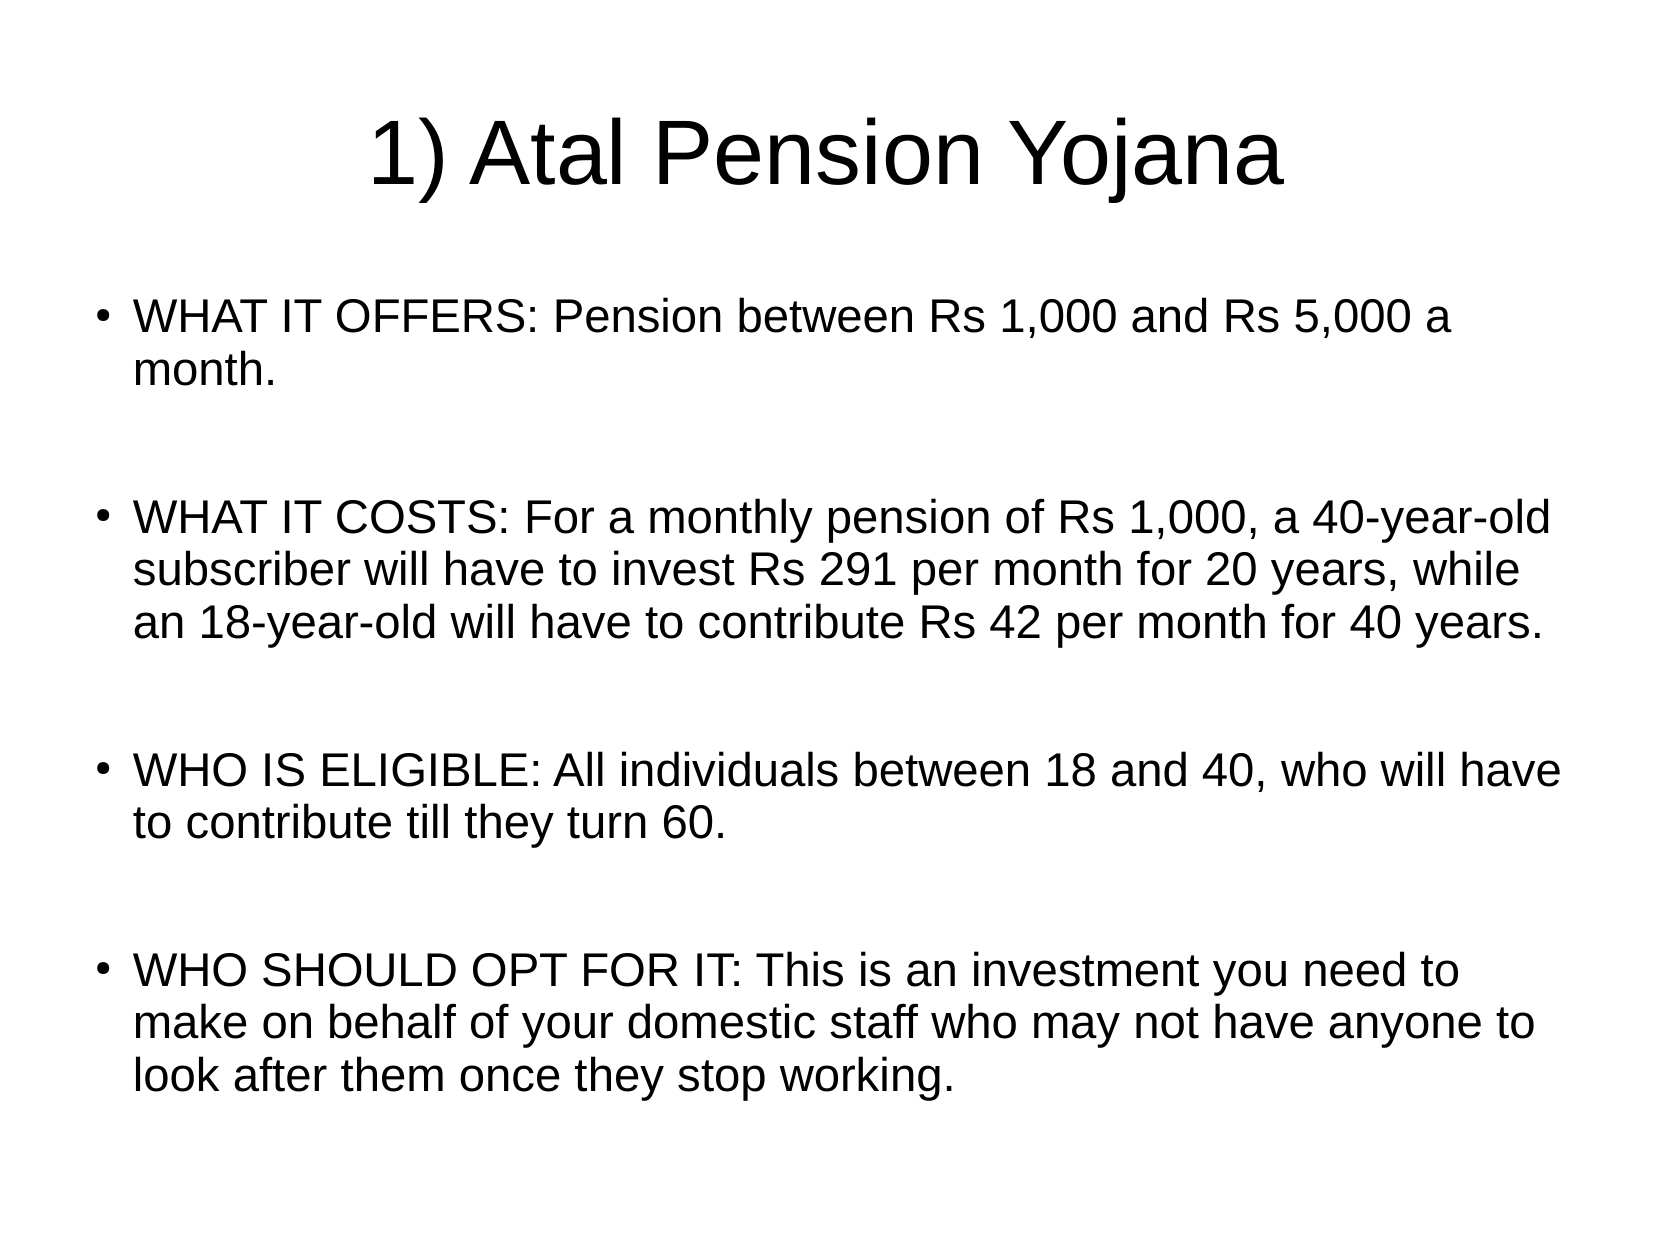

# 1) Atal Pension Yojana
WHAT IT OFFERS: Pension between Rs 1,000 and Rs 5,000 a month.
WHAT IT COSTS: For a monthly pension of Rs 1,000, a 40-year-old subscriber will have to invest Rs 291 per month for 20 years, while an 18-year-old will have to contribute Rs 42 per month for 40 years.
WHO IS ELIGIBLE: All individuals between 18 and 40, who will have to contribute till they turn 60.
WHO SHOULD OPT FOR IT: This is an investment you need to make on behalf of your domestic staff who may not have anyone to look after them once they stop working.